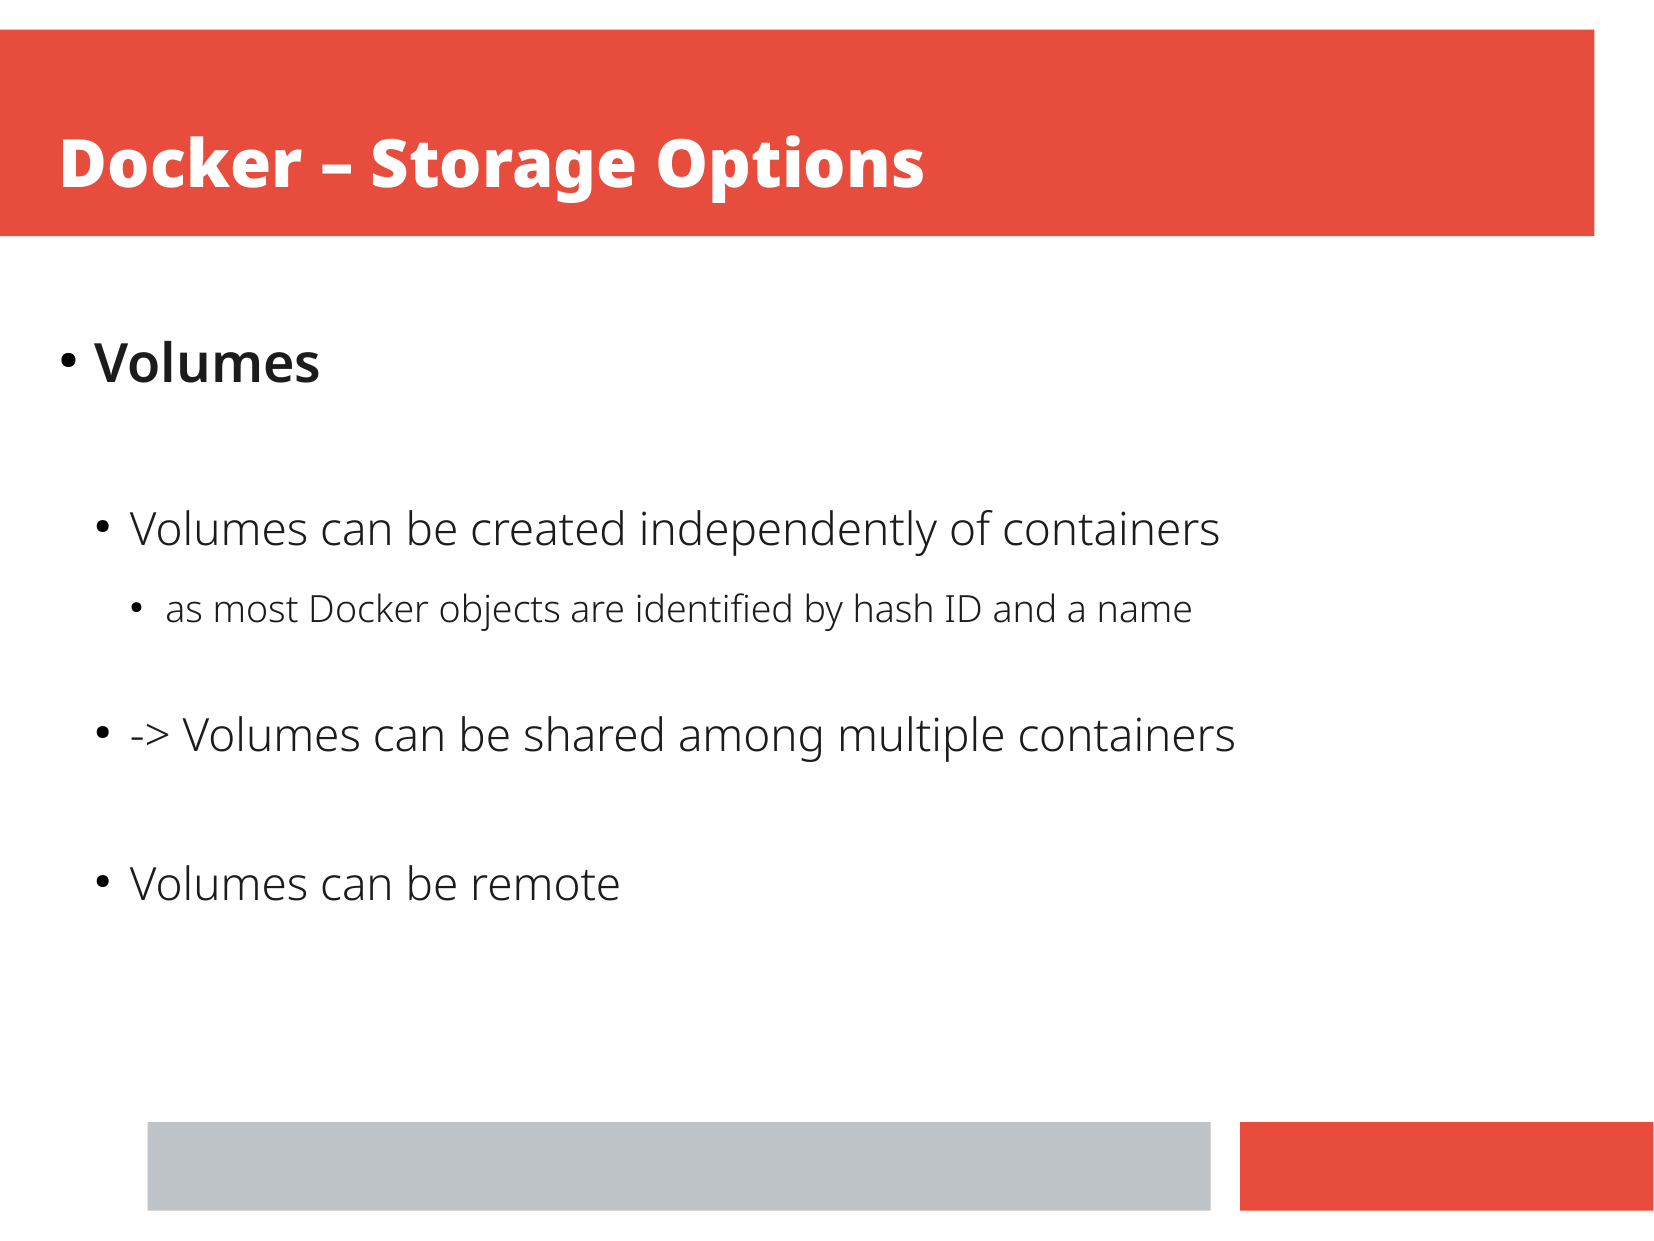

# Docker – Storage Options
Volumes
Volumes can be created independently of containers
as most Docker objects are identified by hash ID and a name
-> Volumes can be shared among multiple containers
Volumes can be remote